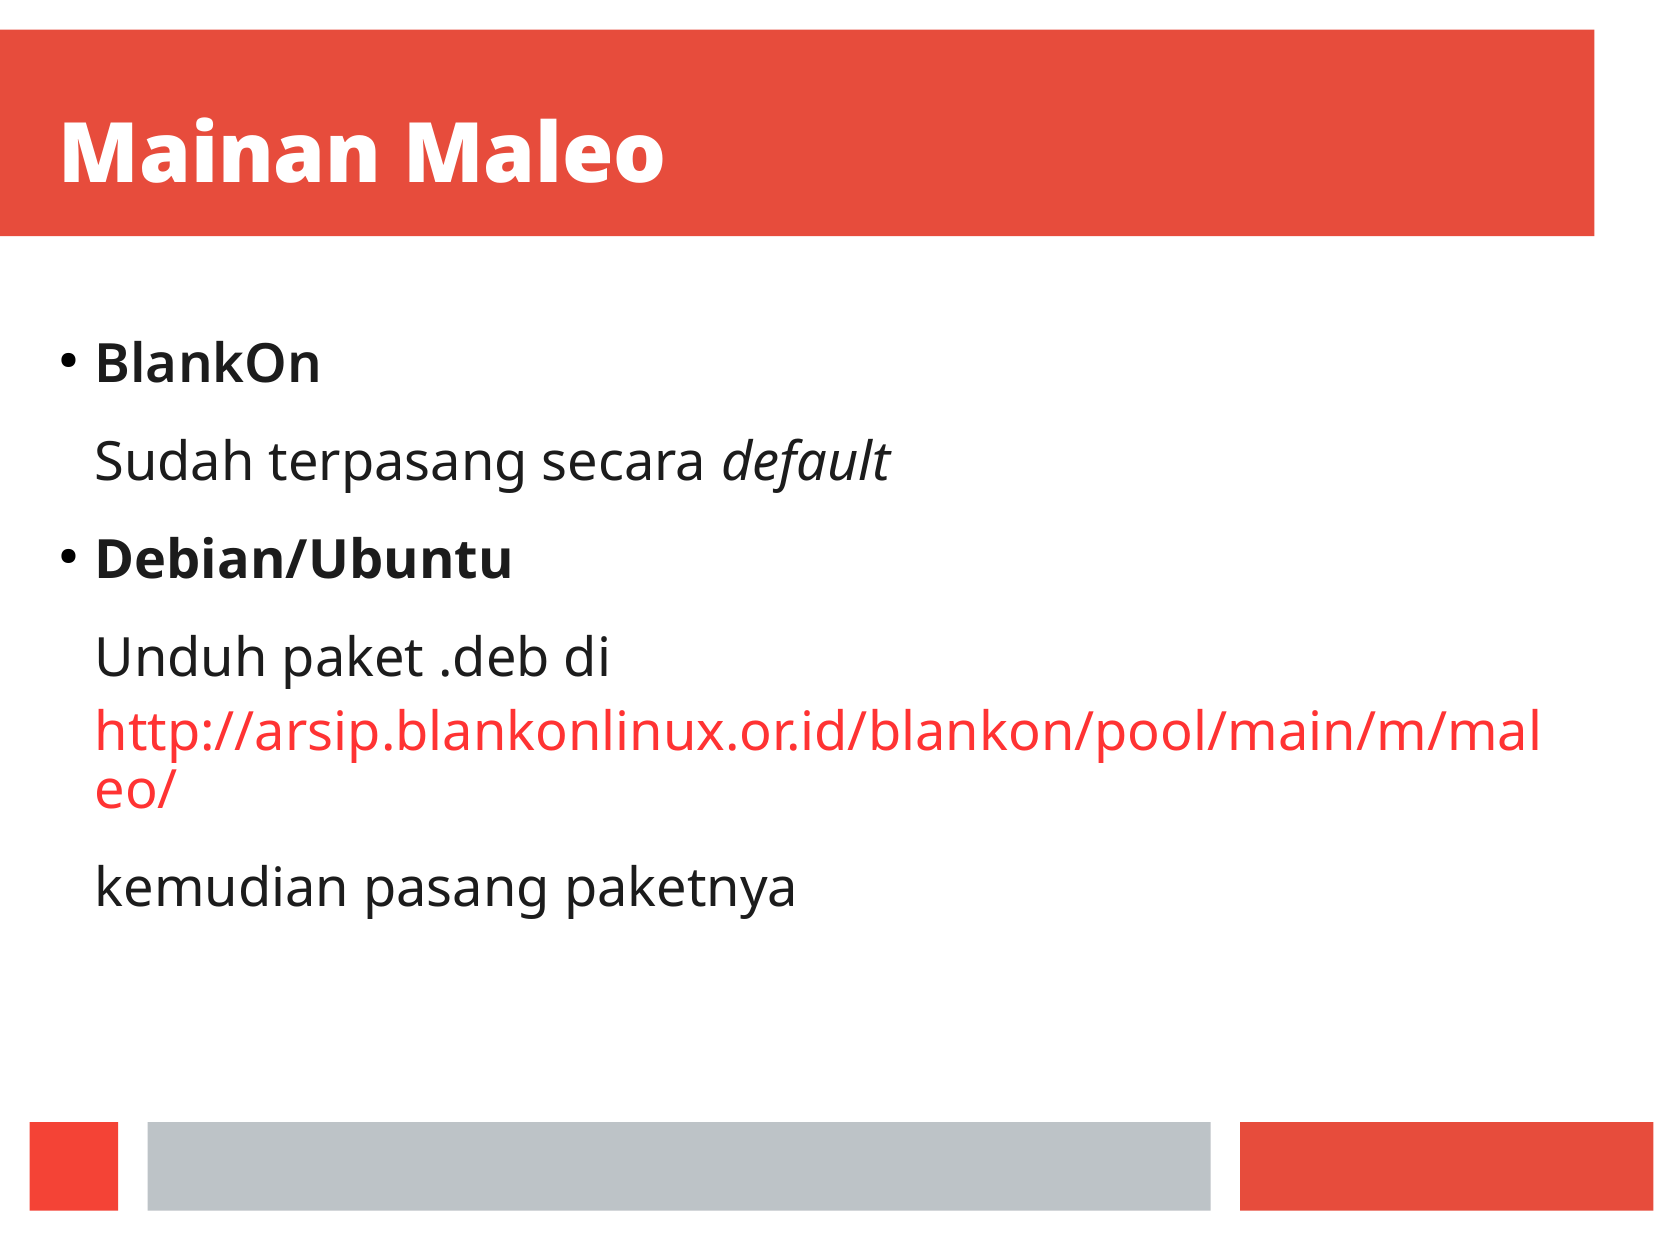

# Mainan Maleo
BlankOn
Sudah terpasang secara default
Debian/Ubuntu
Unduh paket .deb di http://arsip.blankonlinux.or.id/blankon/pool/main/m/maleo/
kemudian pasang paketnya